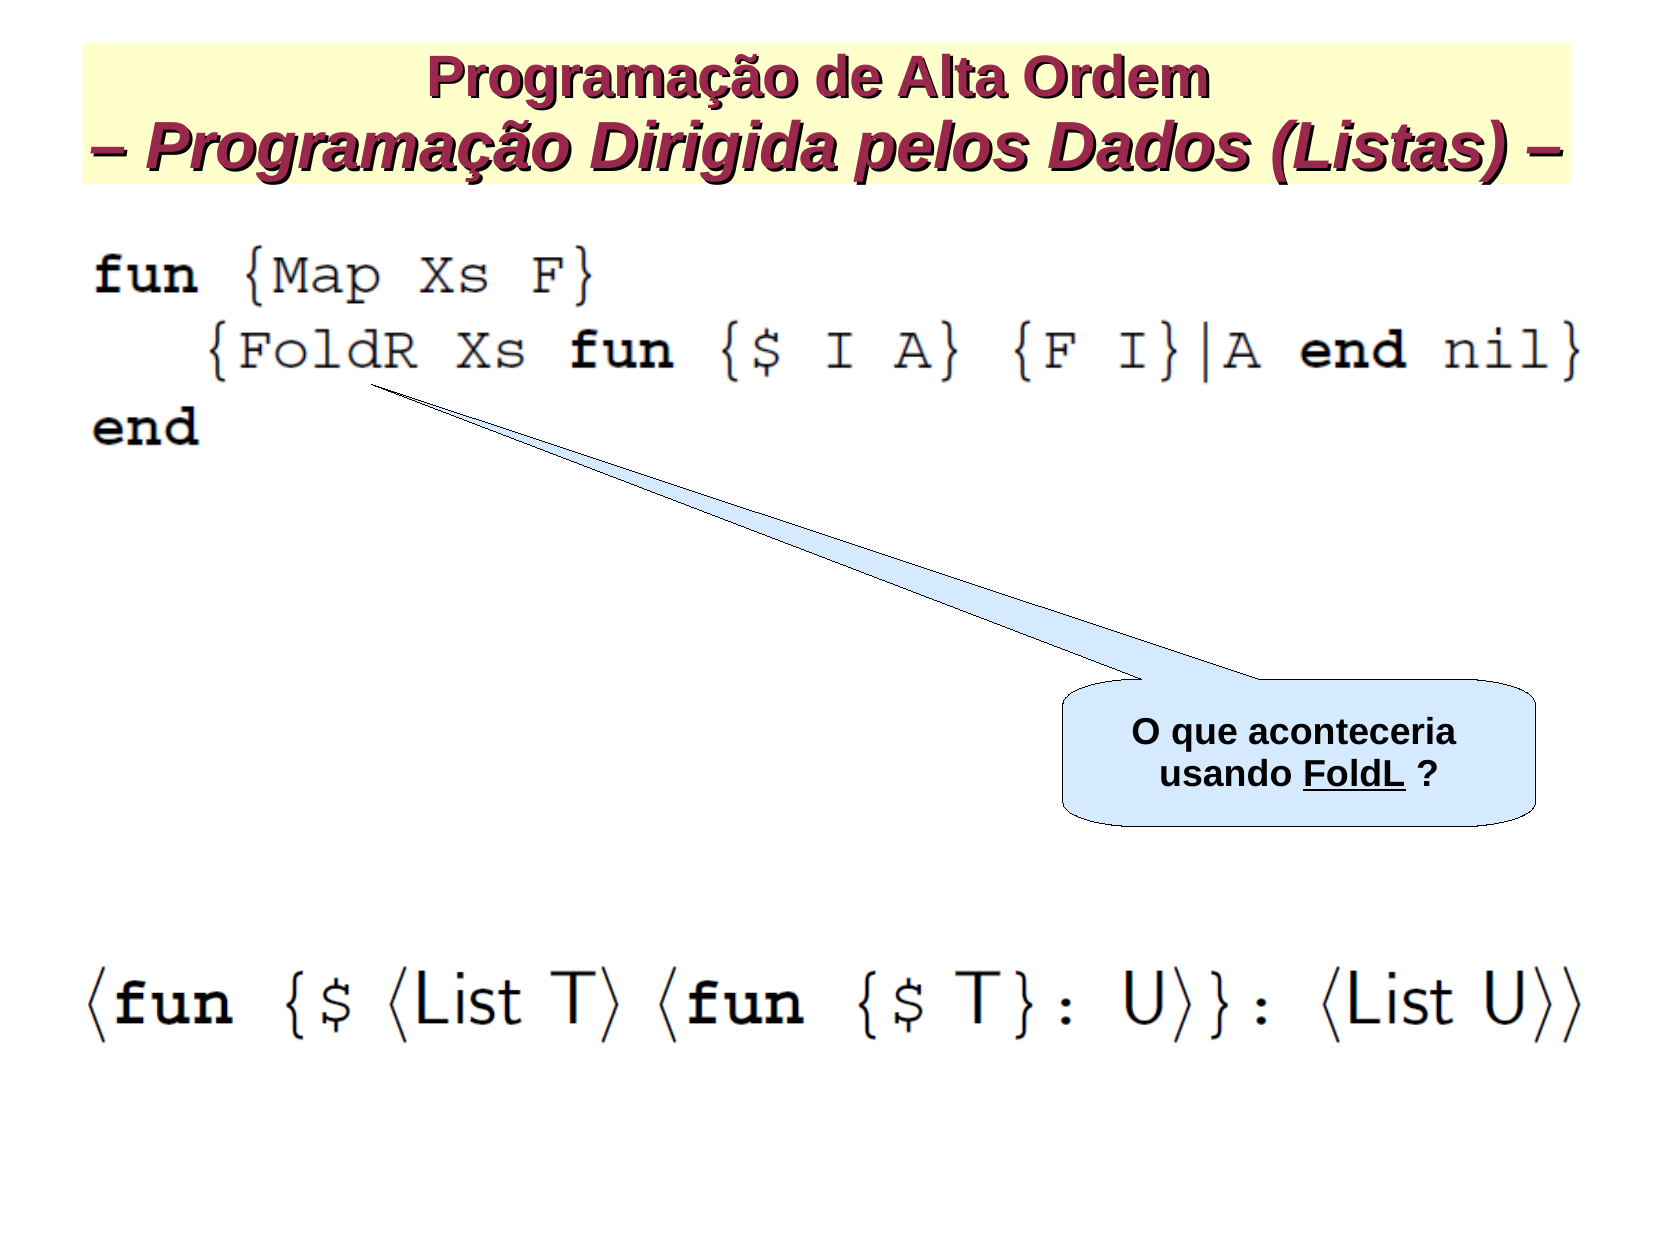

# Programação de Alta Ordem – Programação Dirigida pelos Dados (Listas) –
O que aconteceria
usando FoldL ?